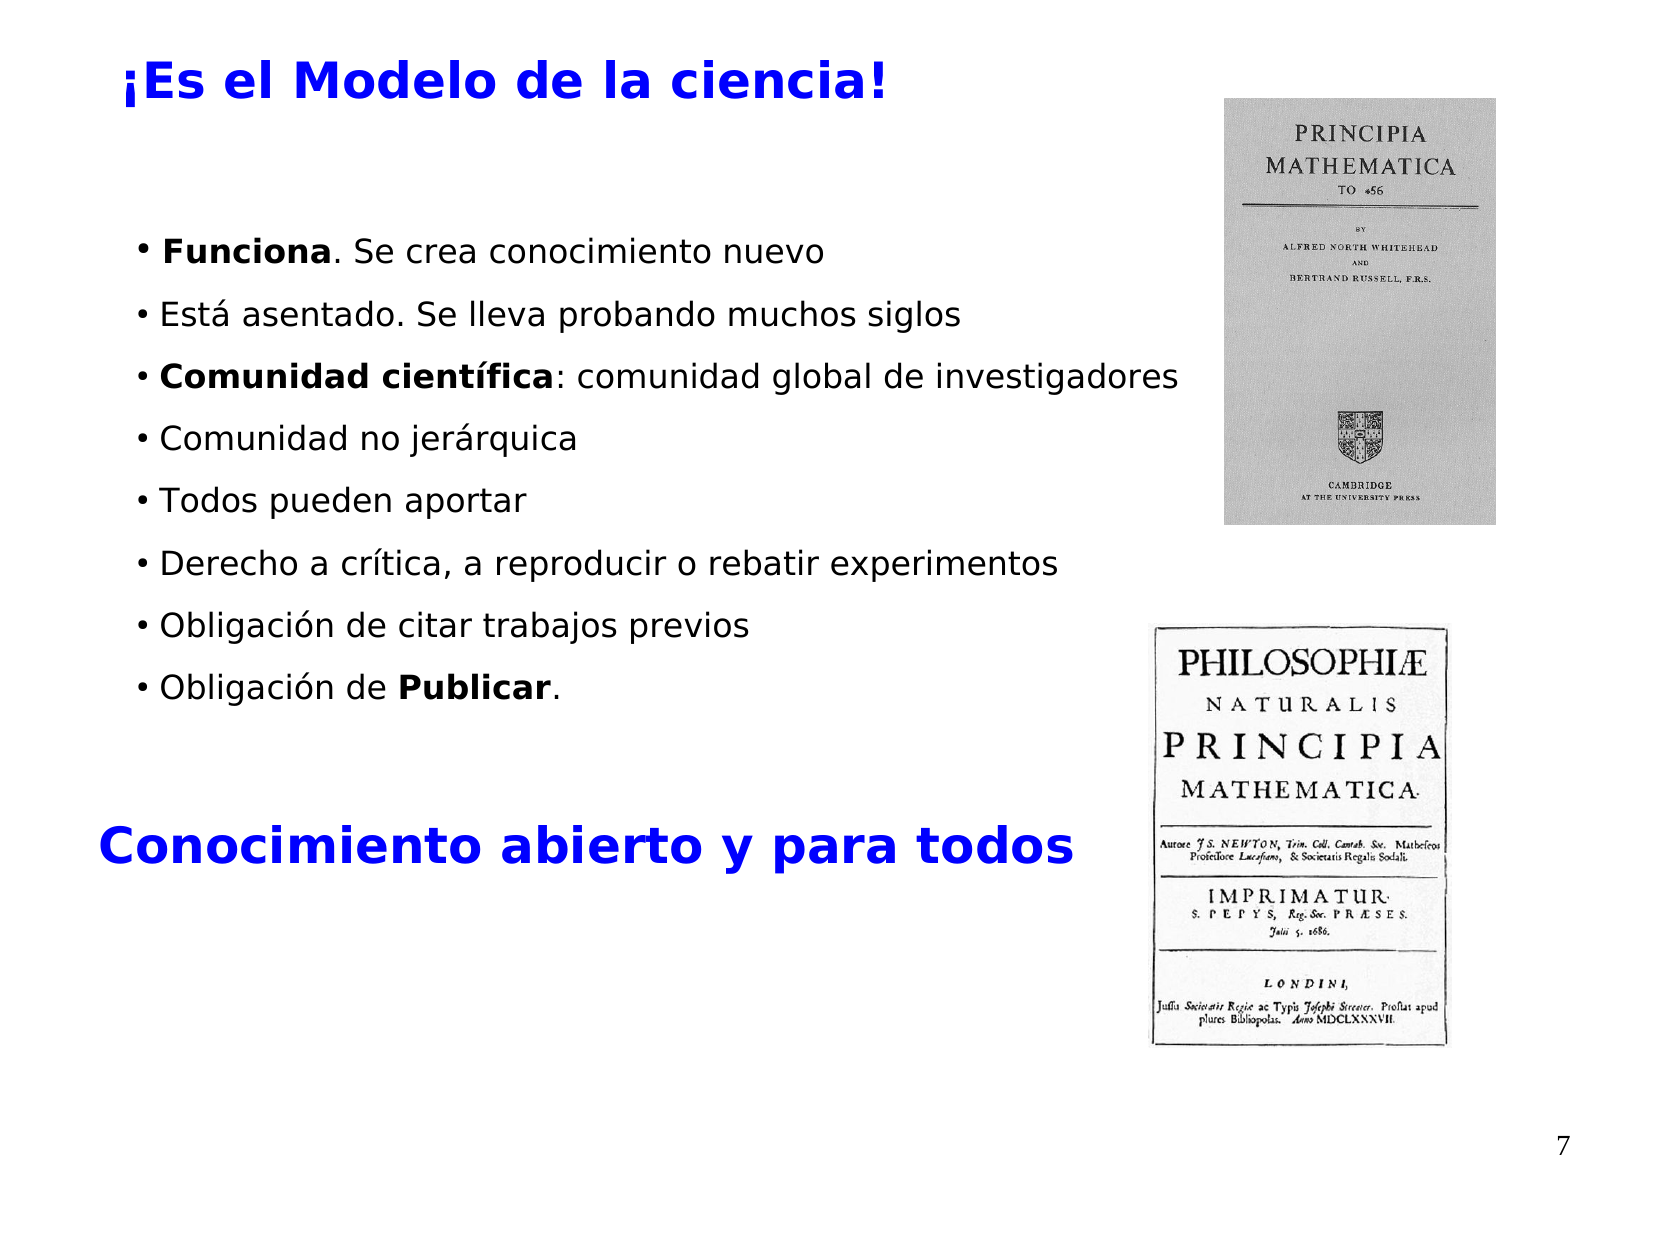

¡Es el Modelo de la ciencia!
 Funciona. Se crea conocimiento nuevo
 Está asentado. Se lleva probando muchos siglos
 Comunidad científica: comunidad global de investigadores
 Comunidad no jerárquica
 Todos pueden aportar
 Derecho a crítica, a reproducir o rebatir experimentos
 Obligación de citar trabajos previos
 Obligación de Publicar.
Conocimiento abierto y para todos
7